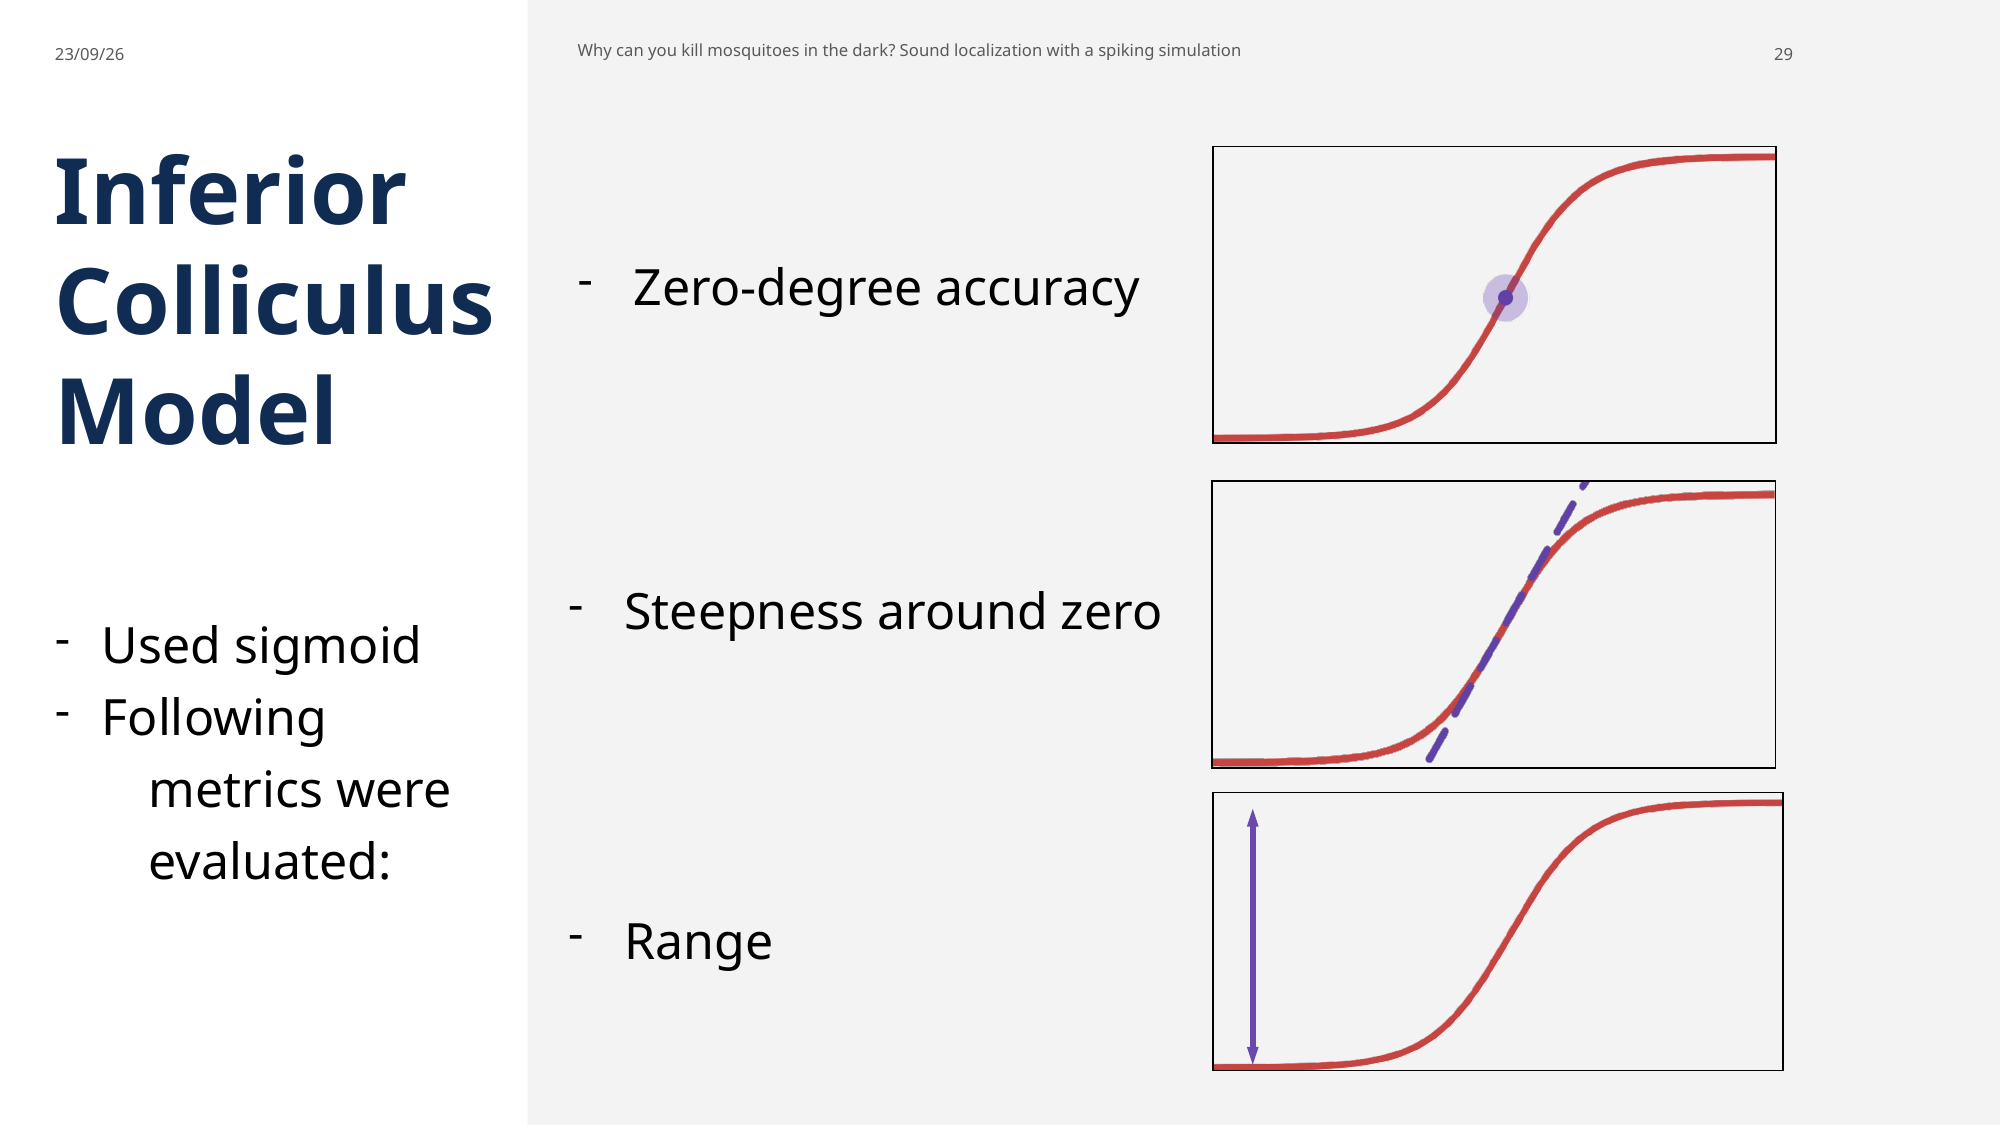

Why can you kill mosquitoes in the dark? Sound localization with a spiking simulation
# Inferior Colliculus Model
Zero-degree accuracy
Steepness around zero
Used sigmoid
Following metrics were evaluated:
Range